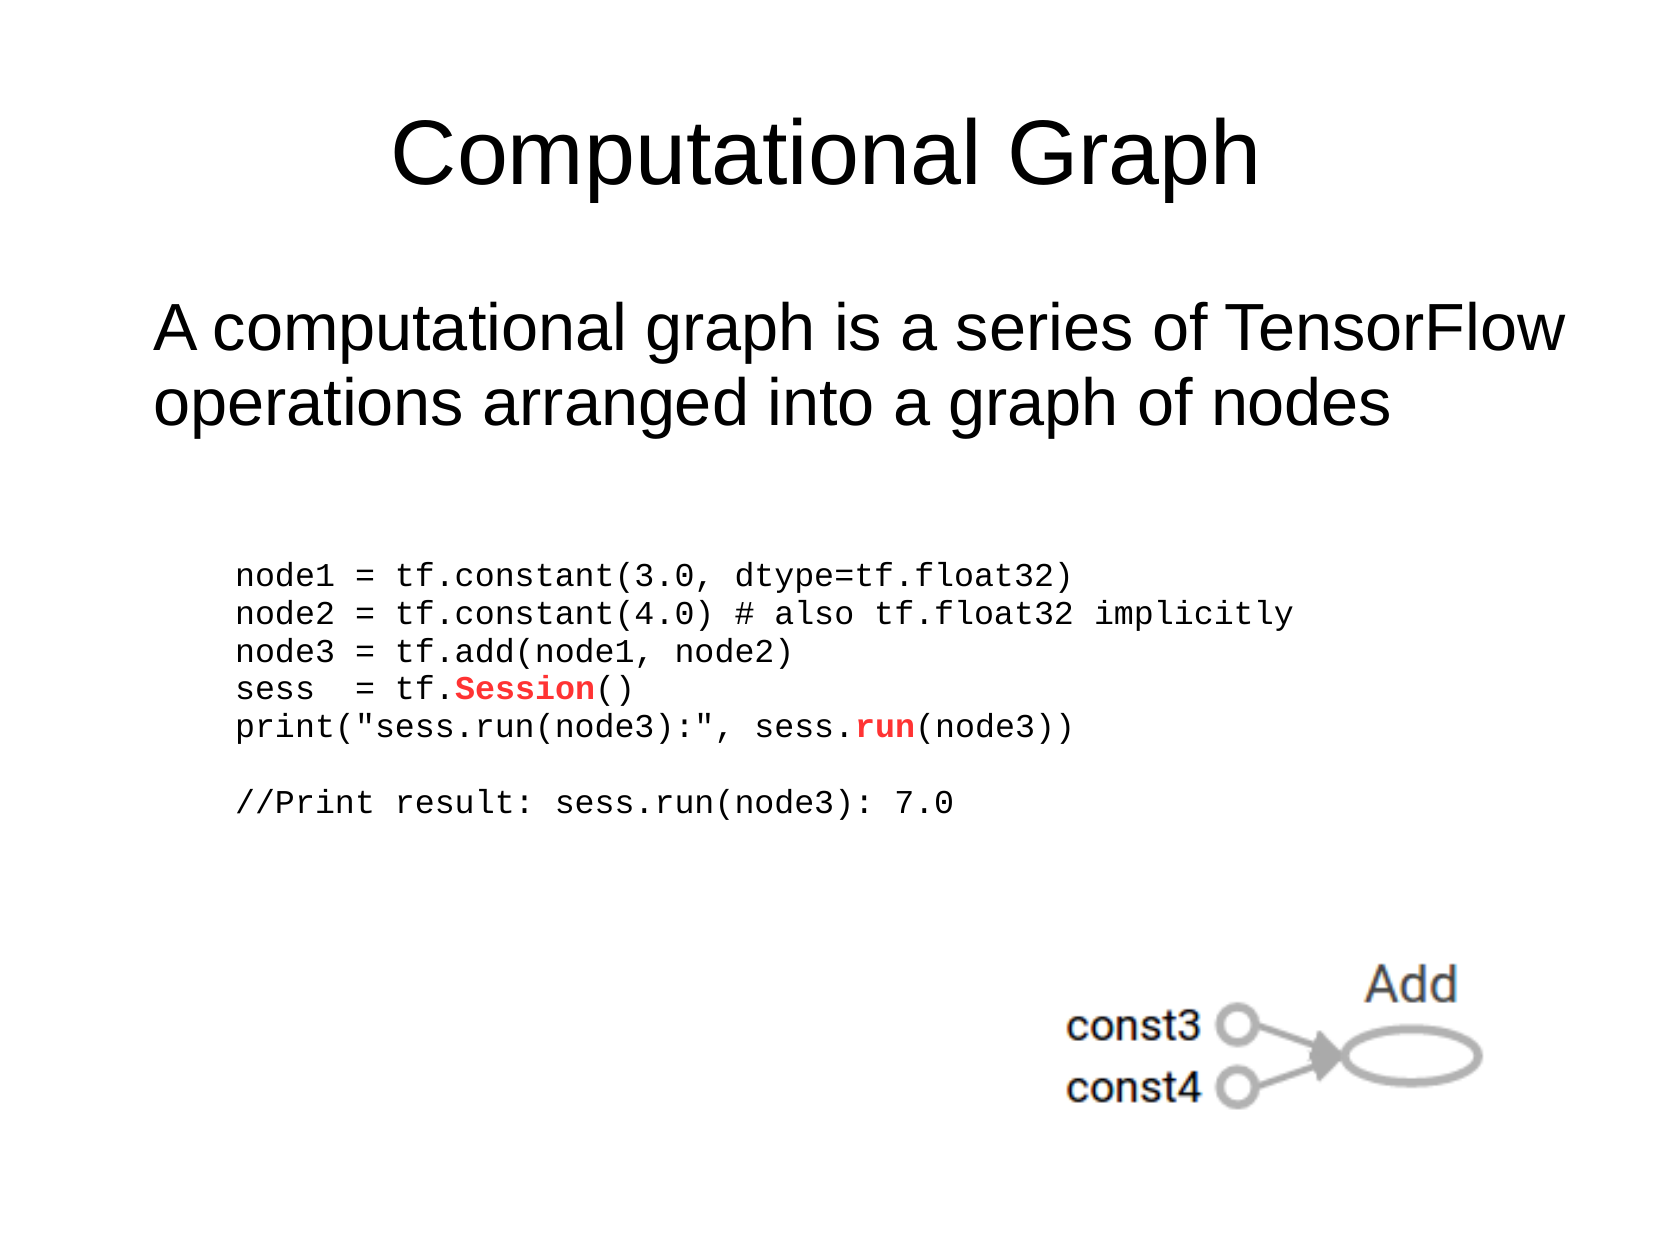

# Computational Graph
A computational graph is a series of TensorFlow operations arranged into a graph of nodes
node1 = tf.constant(3.0, dtype=tf.float32)
node2 = tf.constant(4.0) # also tf.float32 implicitly
node3 = tf.add(node1, node2)
sess = tf.Session()
print("sess.run(node3):", sess.run(node3))
//Print result: sess.run(node3): 7.0